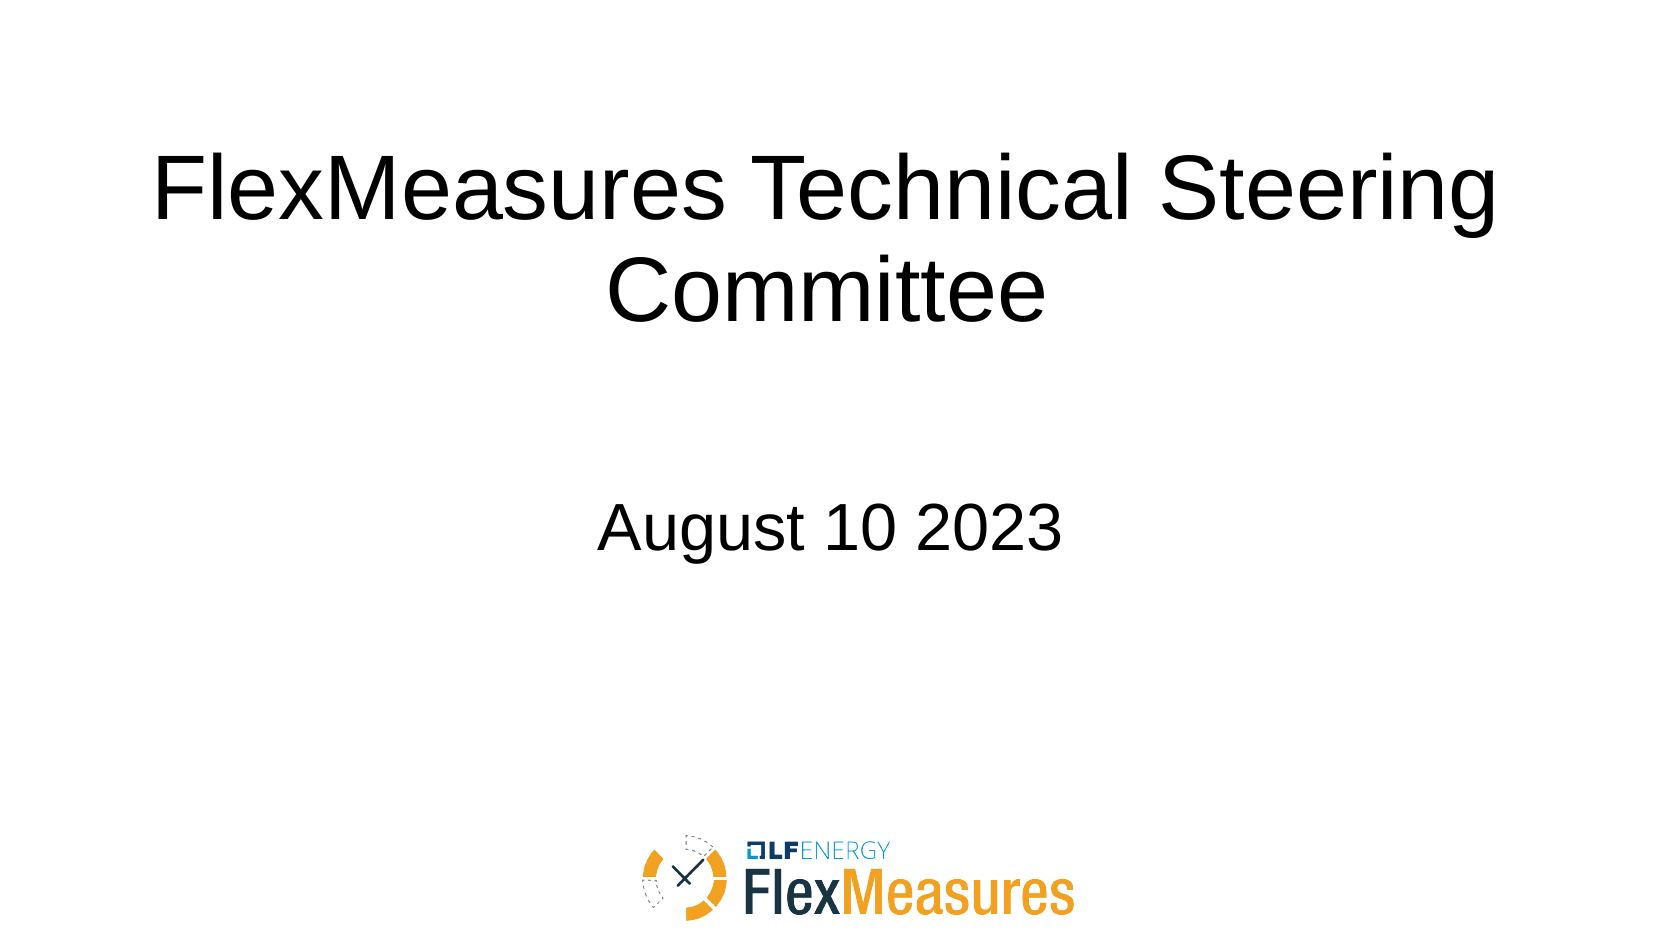

# FlexMeasures Technical Steering Committee
August 10 2023